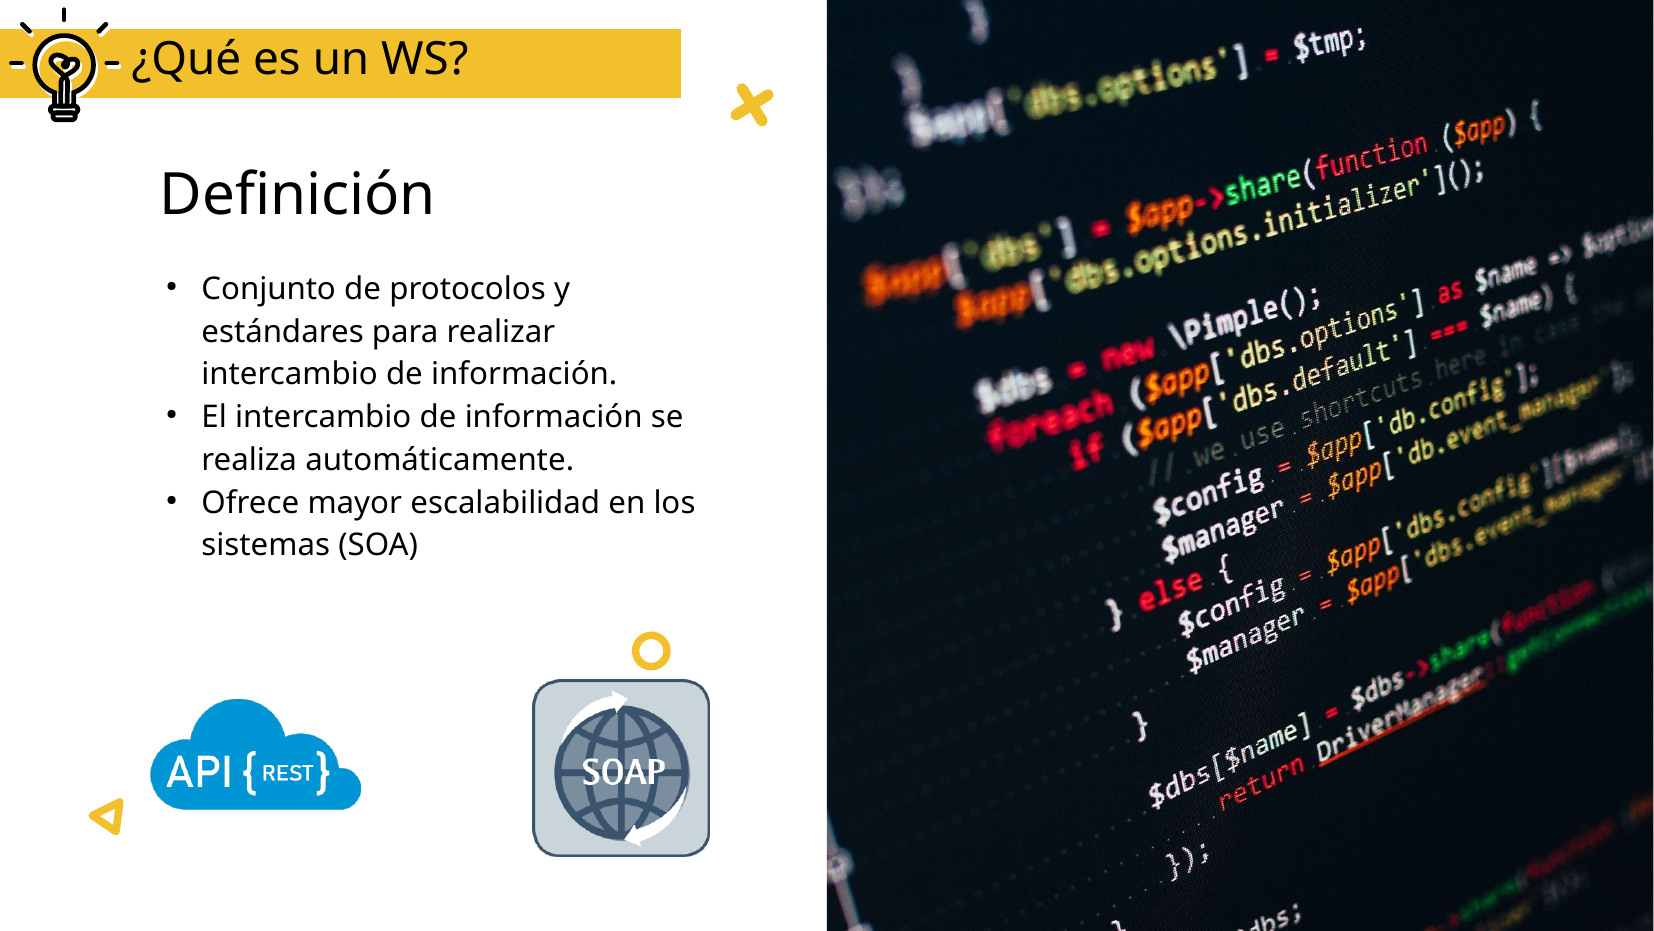

¿Qué es un WS?
# Definición
Conjunto de protocolos y estándares para realizar intercambio de información.
El intercambio de información se realiza automáticamente.
Ofrece mayor escalabilidad en los sistemas (SOA)